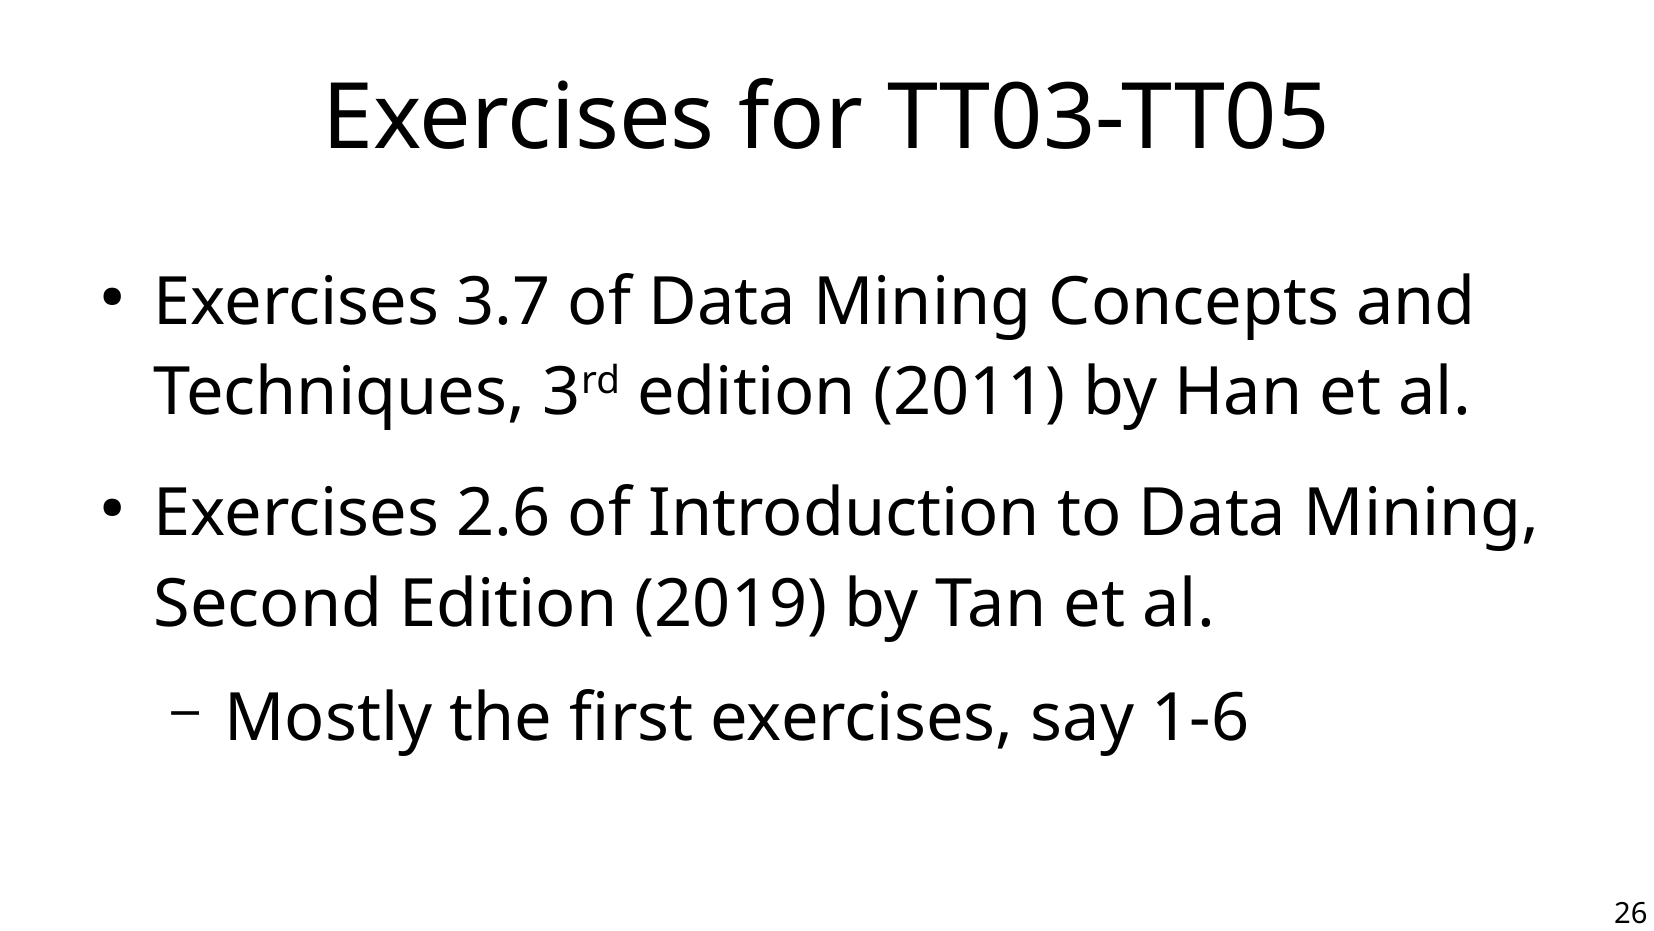

# Exercises for TT03-TT05
Exercises 3.7 of Data Mining Concepts and Techniques, 3rd edition (2011) by Han et al.
Exercises 2.6 of Introduction to Data Mining, Second Edition (2019) by Tan et al.
Mostly the first exercises, say 1-6
26